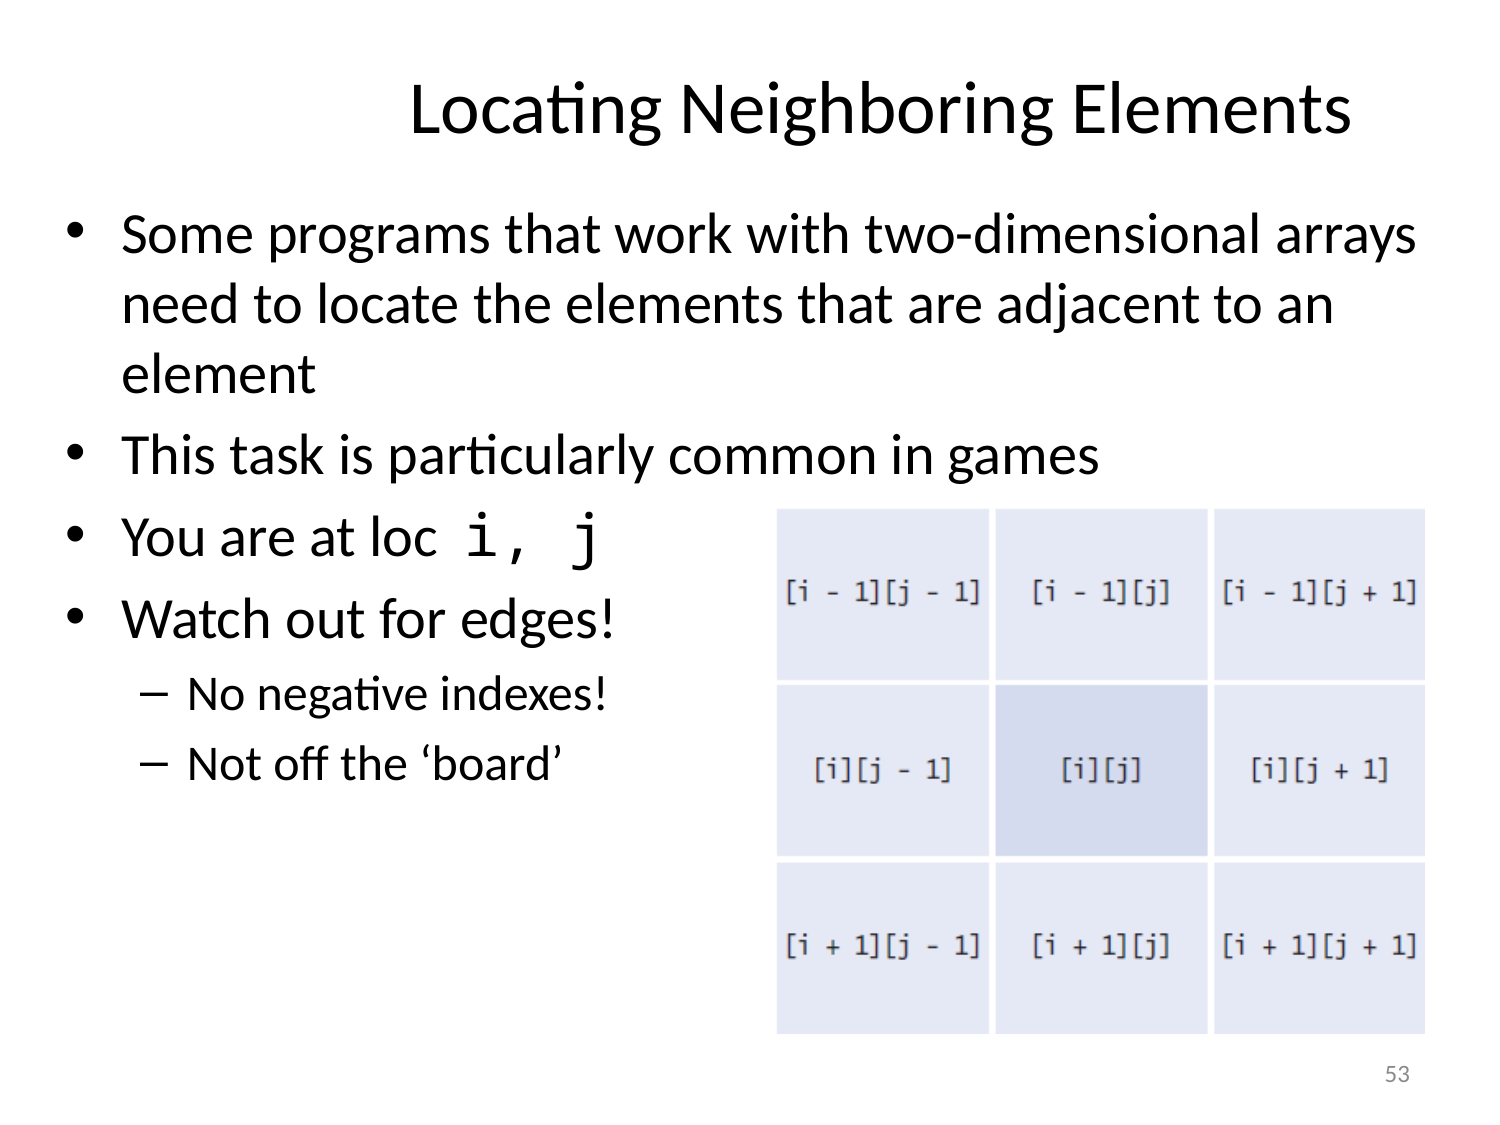

# Locating Neighboring Elements
Some programs that work with two-dimensional arrays need to locate the elements that are adjacent to an element
This task is particularly common in games
You are at loc i, j
Watch out for edges!
No negative indexes!
Not off the ‘board’